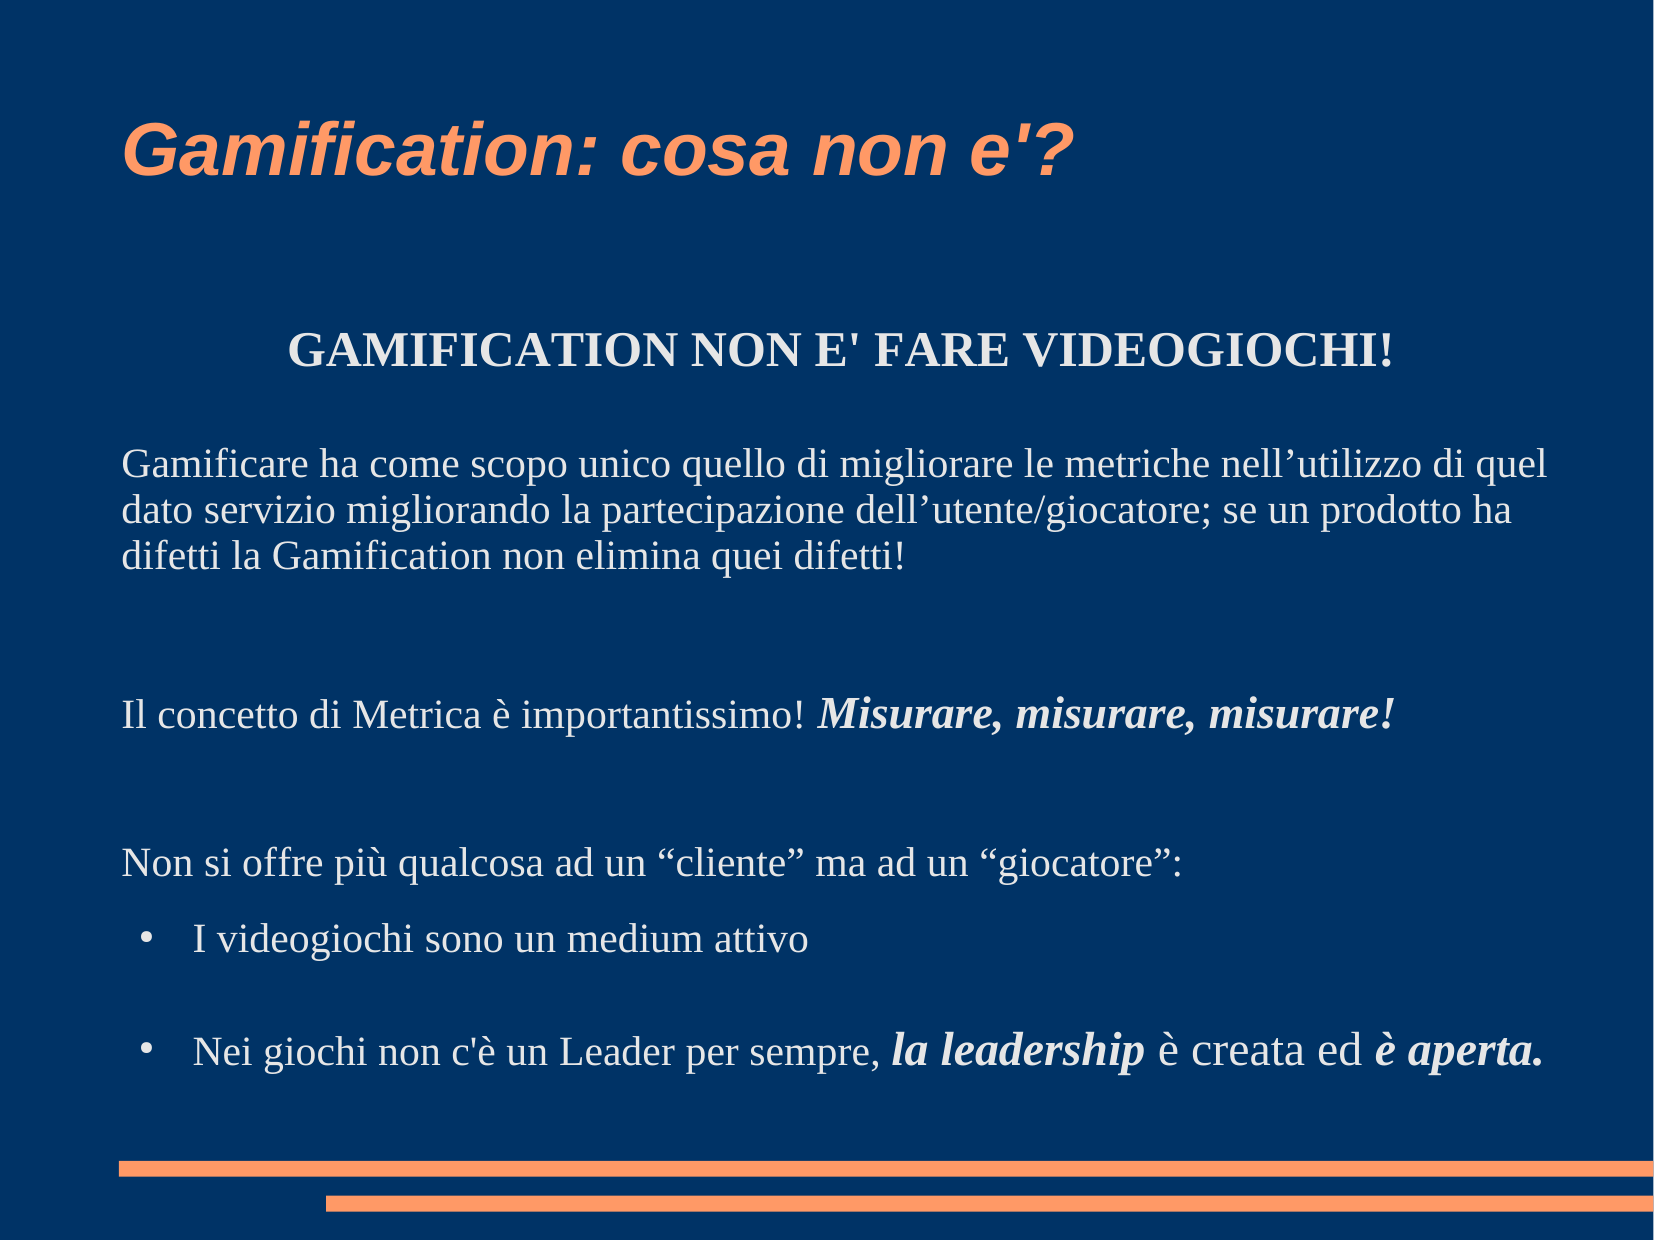

# Gamification: cosa non e'?
GAMIFICATION NON E' FARE VIDEOGIOCHI!
Gamificare ha come scopo unico quello di migliorare le metriche nell’utilizzo di quel dato servizio migliorando la partecipazione dell’utente/giocatore; se un prodotto ha difetti la Gamification non elimina quei difetti!
Il concetto di Metrica è importantissimo! Misurare, misurare, misurare!
Non si offre più qualcosa ad un “cliente” ma ad un “giocatore”:
I videogiochi sono un medium attivo
Nei giochi non c'è un Leader per sempre, la leadership è creata ed è aperta.